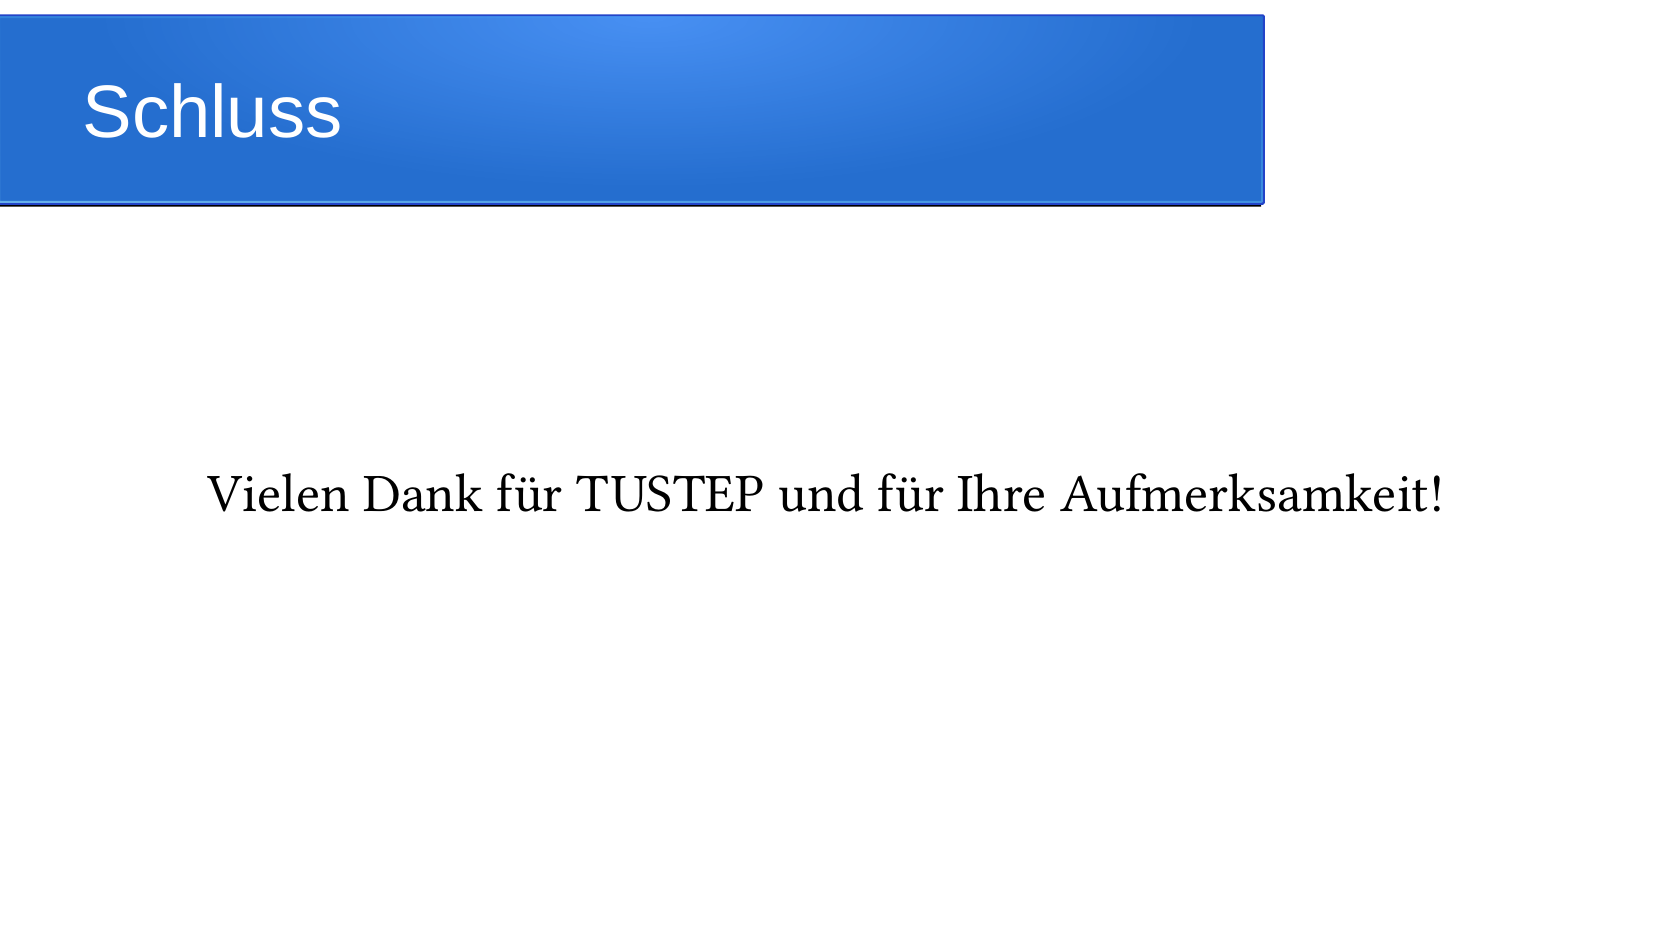

# Schluss
Vielen Dank für TUSTEP und für Ihre Aufmerksamkeit!